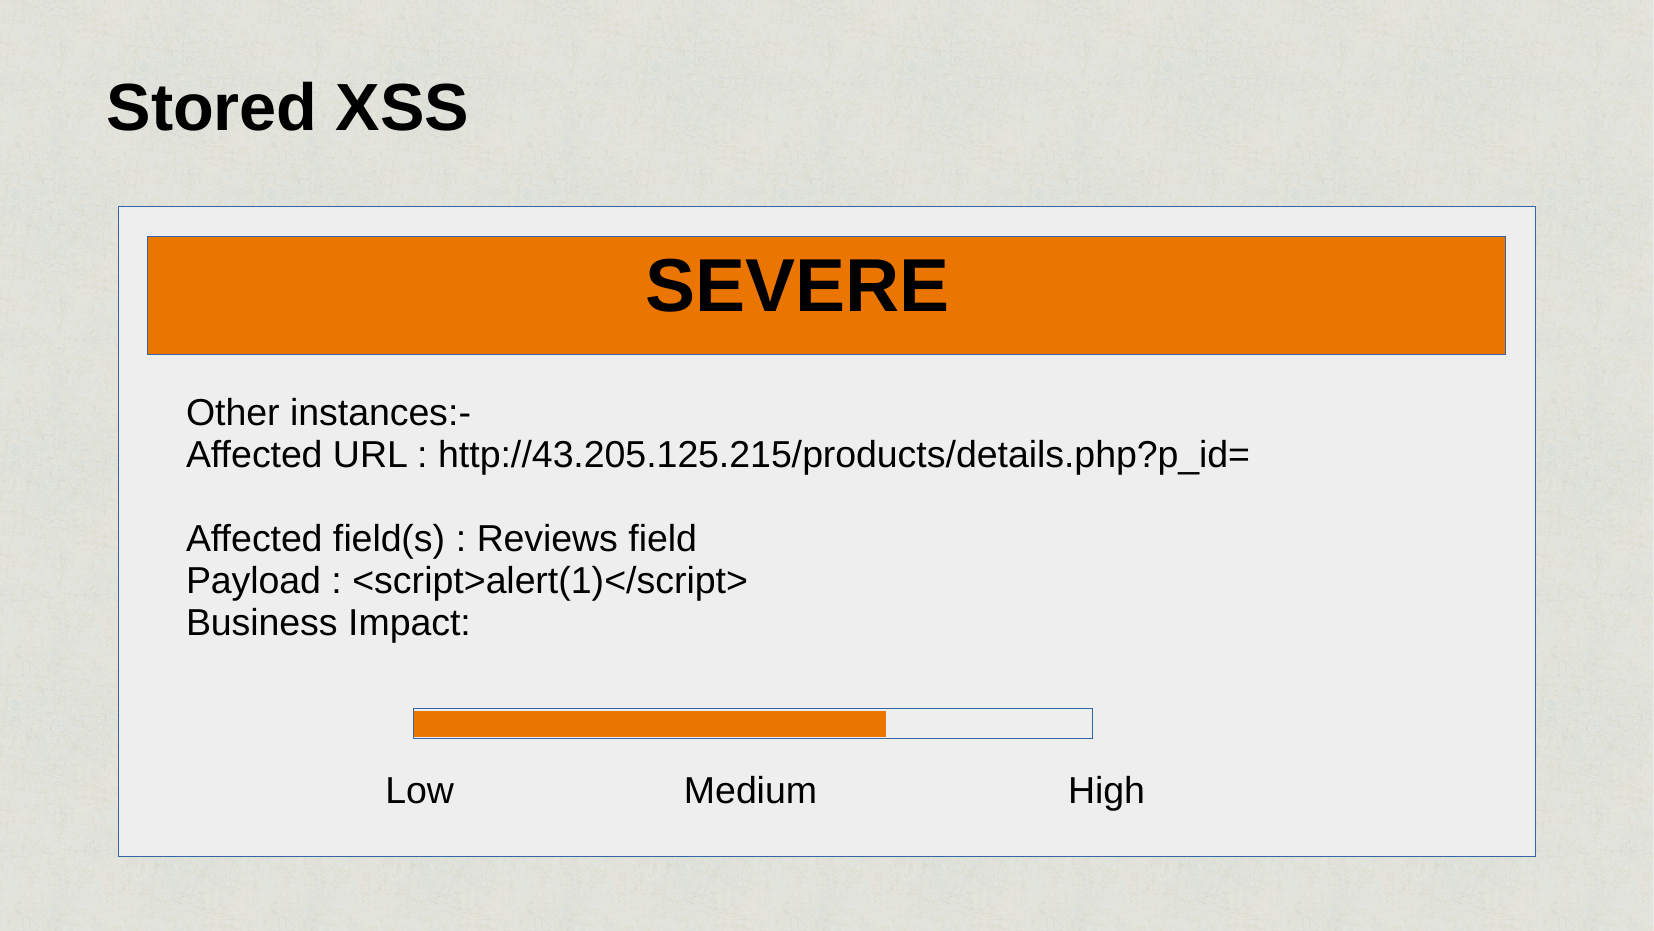

# Stored XSS
SEVERE
Other instances:-
Affected URL : http://43.205.125.215/products/details.php?p_id=
Affected field(s) : Reviews field
Payload : <script>alert(1)</script>
Business Impact:
 Low Medium High